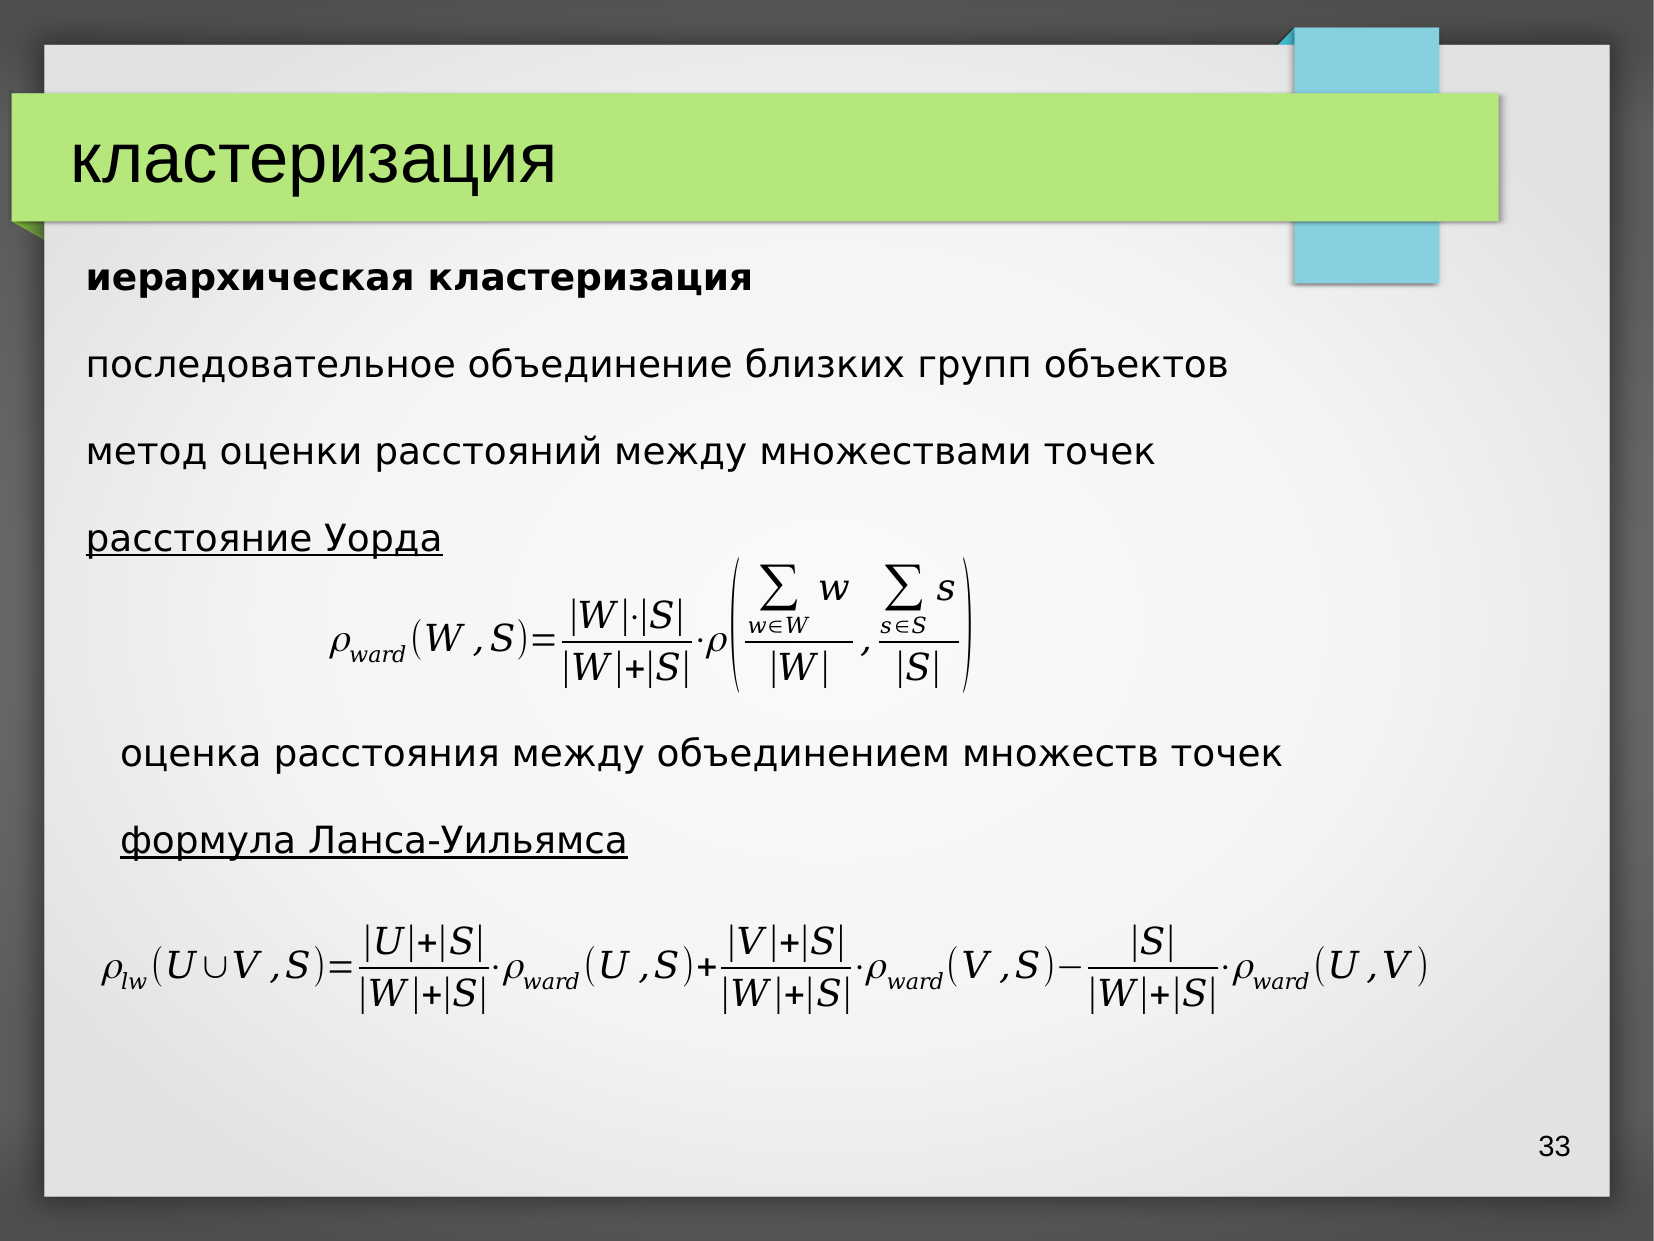

# кластеризация
иерархическая кластеризация
последовательное объединение близких групп объектов
метод оценки расстояний между множествами точек
расстояние Уорда
оценка расстояния между объединением множеств точек
формула Ланса-Уильямса
33